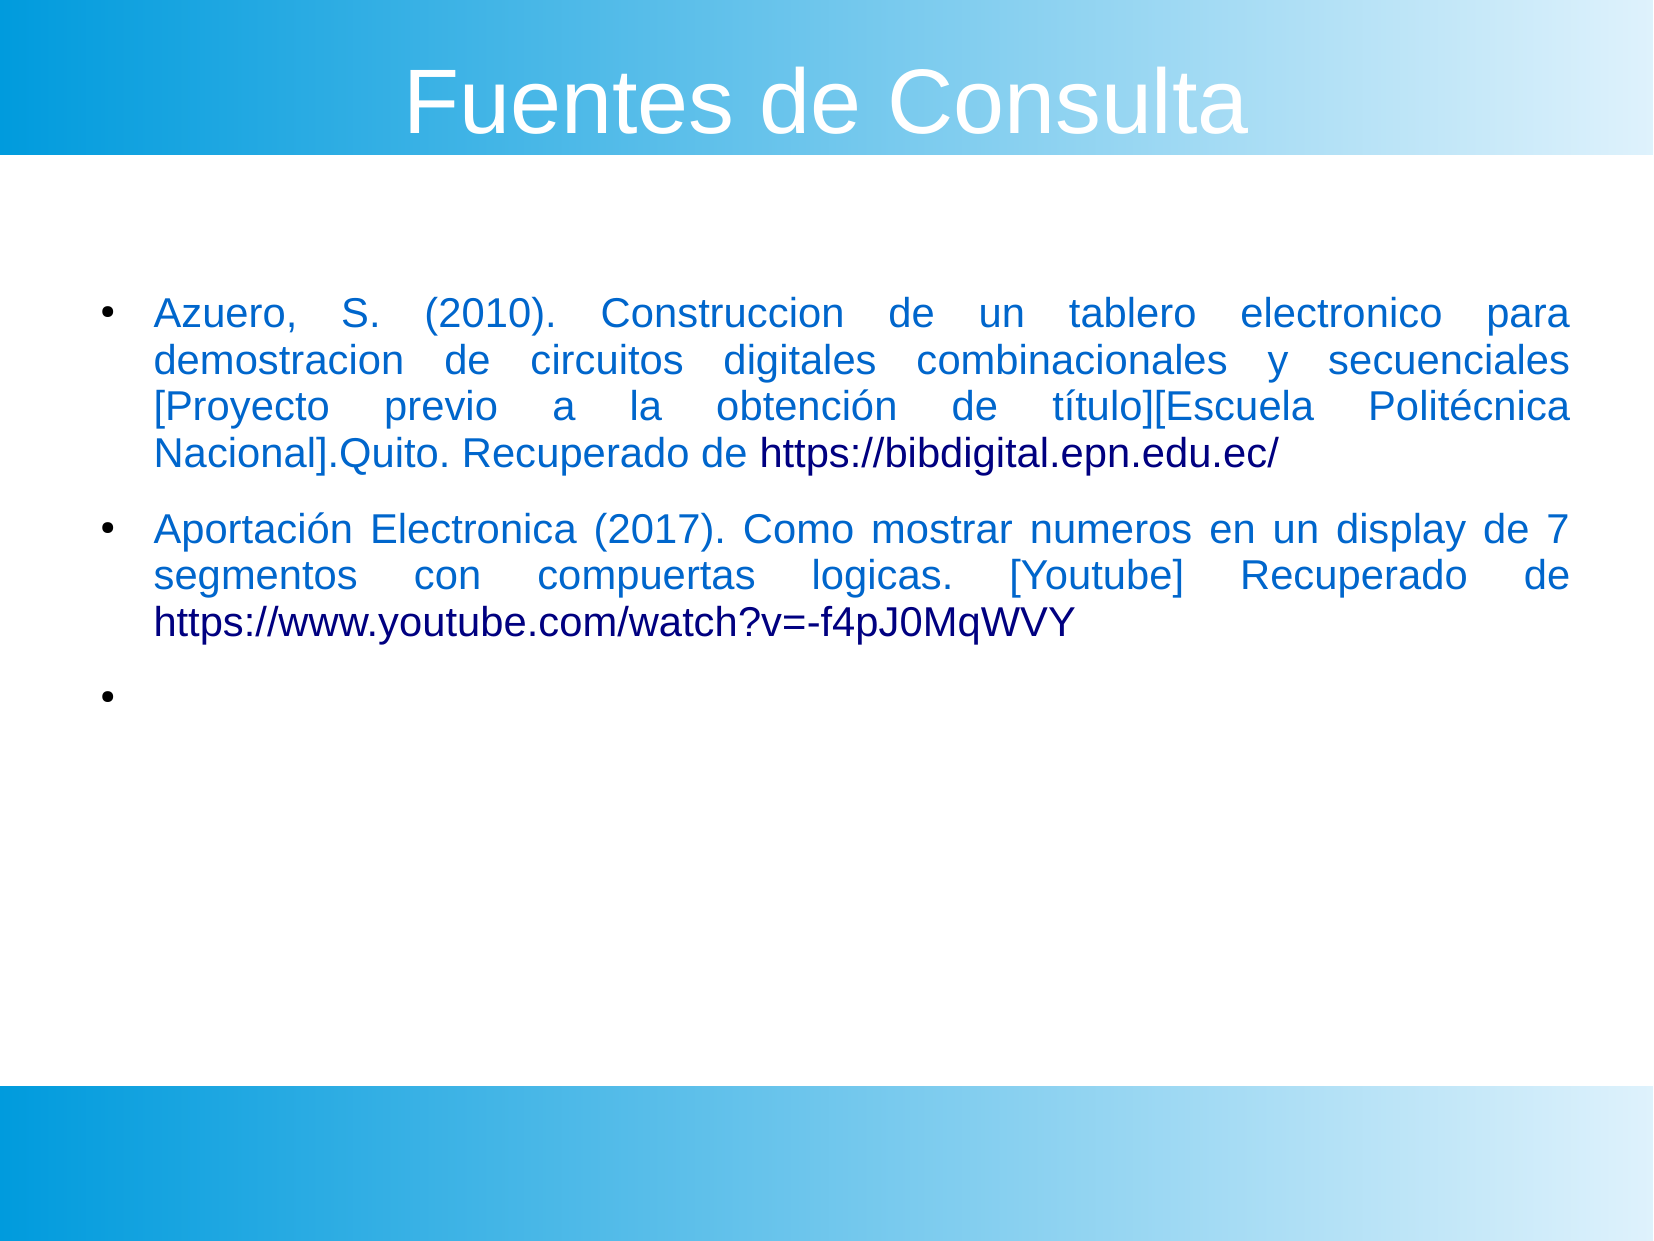

# Fuentes de Consulta
Azuero, S. (2010). Construccion de un tablero electronico para demostracion de circuitos digitales combinacionales y secuenciales [Proyecto previo a la obtención de título][Escuela Politécnica Nacional].Quito. Recuperado de https://bibdigital.epn.edu.ec/
Aportación Electronica (2017). Como mostrar numeros en un display de 7 segmentos con compuertas logicas. [Youtube] Recuperado de https://www.youtube.com/watch?v=-f4pJ0MqWVY